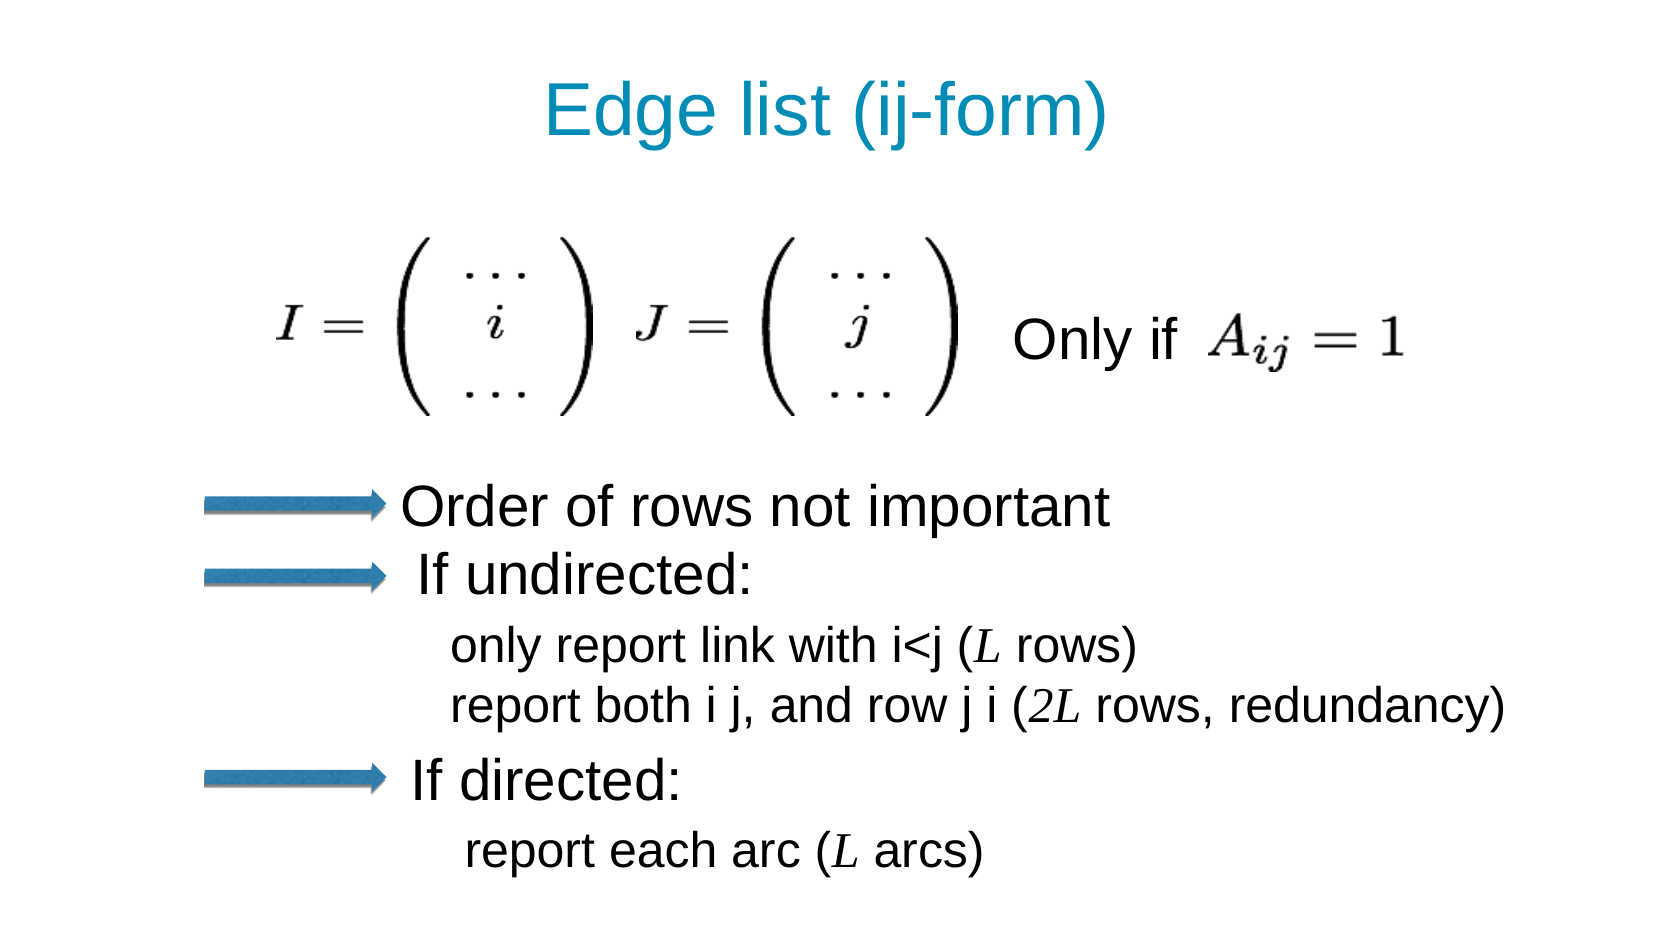

Edge list (ij-form)
Only if
Order of rows not important
If undirected:
only report link with i<j (L rows)
report both i j, and row j i (2L rows, redundancy)
If directed:
report each arc (L arcs)